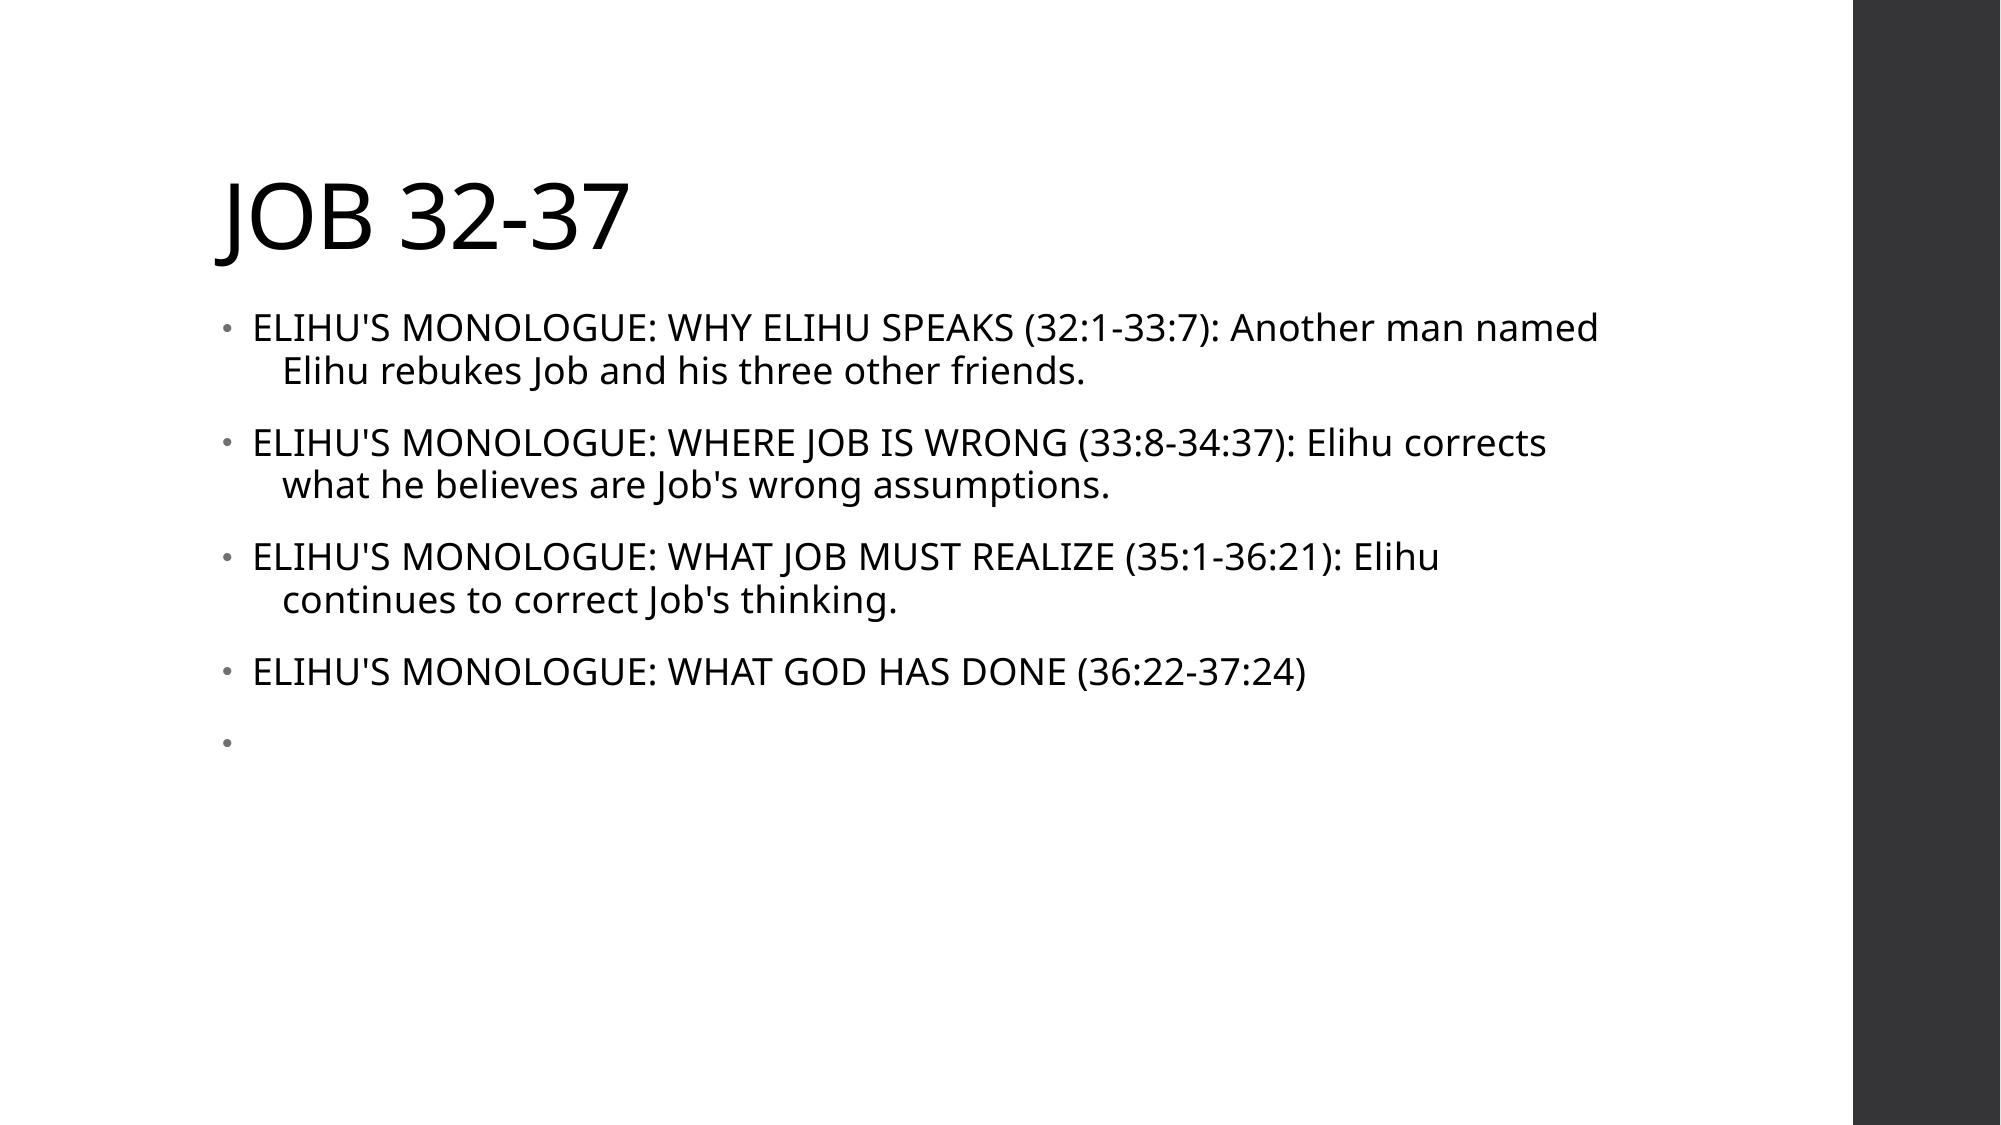

# JOB 32-37
ELIHU'S MONOLOGUE: WHY ELIHU SPEAKS (32:1-33:7): Another man named Elihu rebukes Job and his three other friends.
ELIHU'S MONOLOGUE: WHERE JOB IS WRONG (33:8-34:37): Elihu corrects what he believes are Job's wrong assumptions.
ELIHU'S MONOLOGUE: WHAT JOB MUST REALIZE (35:1-36:21): Elihu continues to correct Job's thinking.
ELIHU'S MONOLOGUE: WHAT GOD HAS DONE (36:22-37:24)